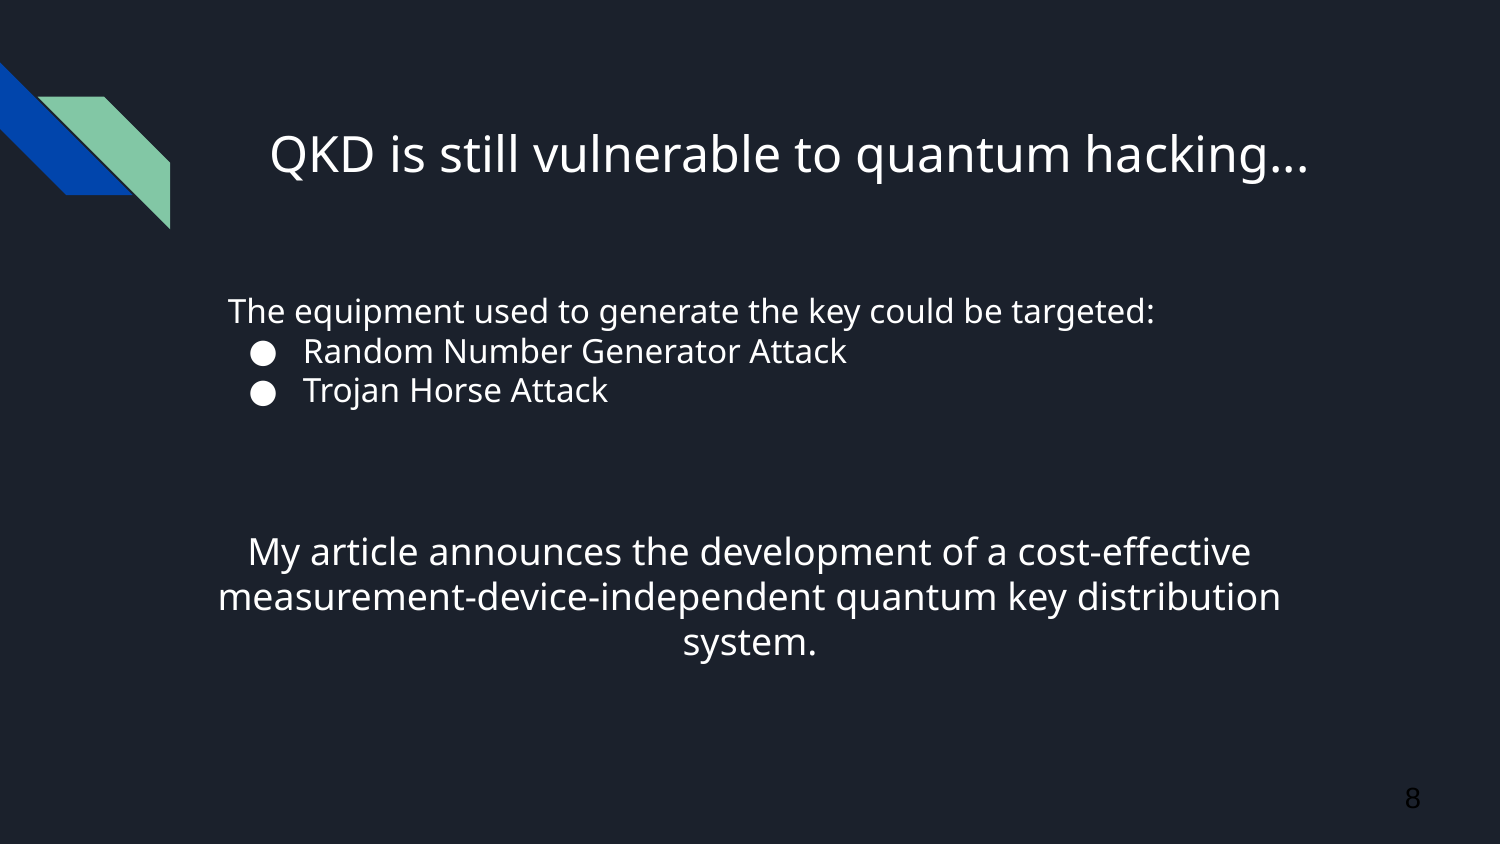

# QKD is still vulnerable to quantum hacking...
The equipment used to generate the key could be targeted:
Random Number Generator Attack
Trojan Horse Attack
My article announces the development of a cost-effective measurement-device-independent quantum key distribution system.